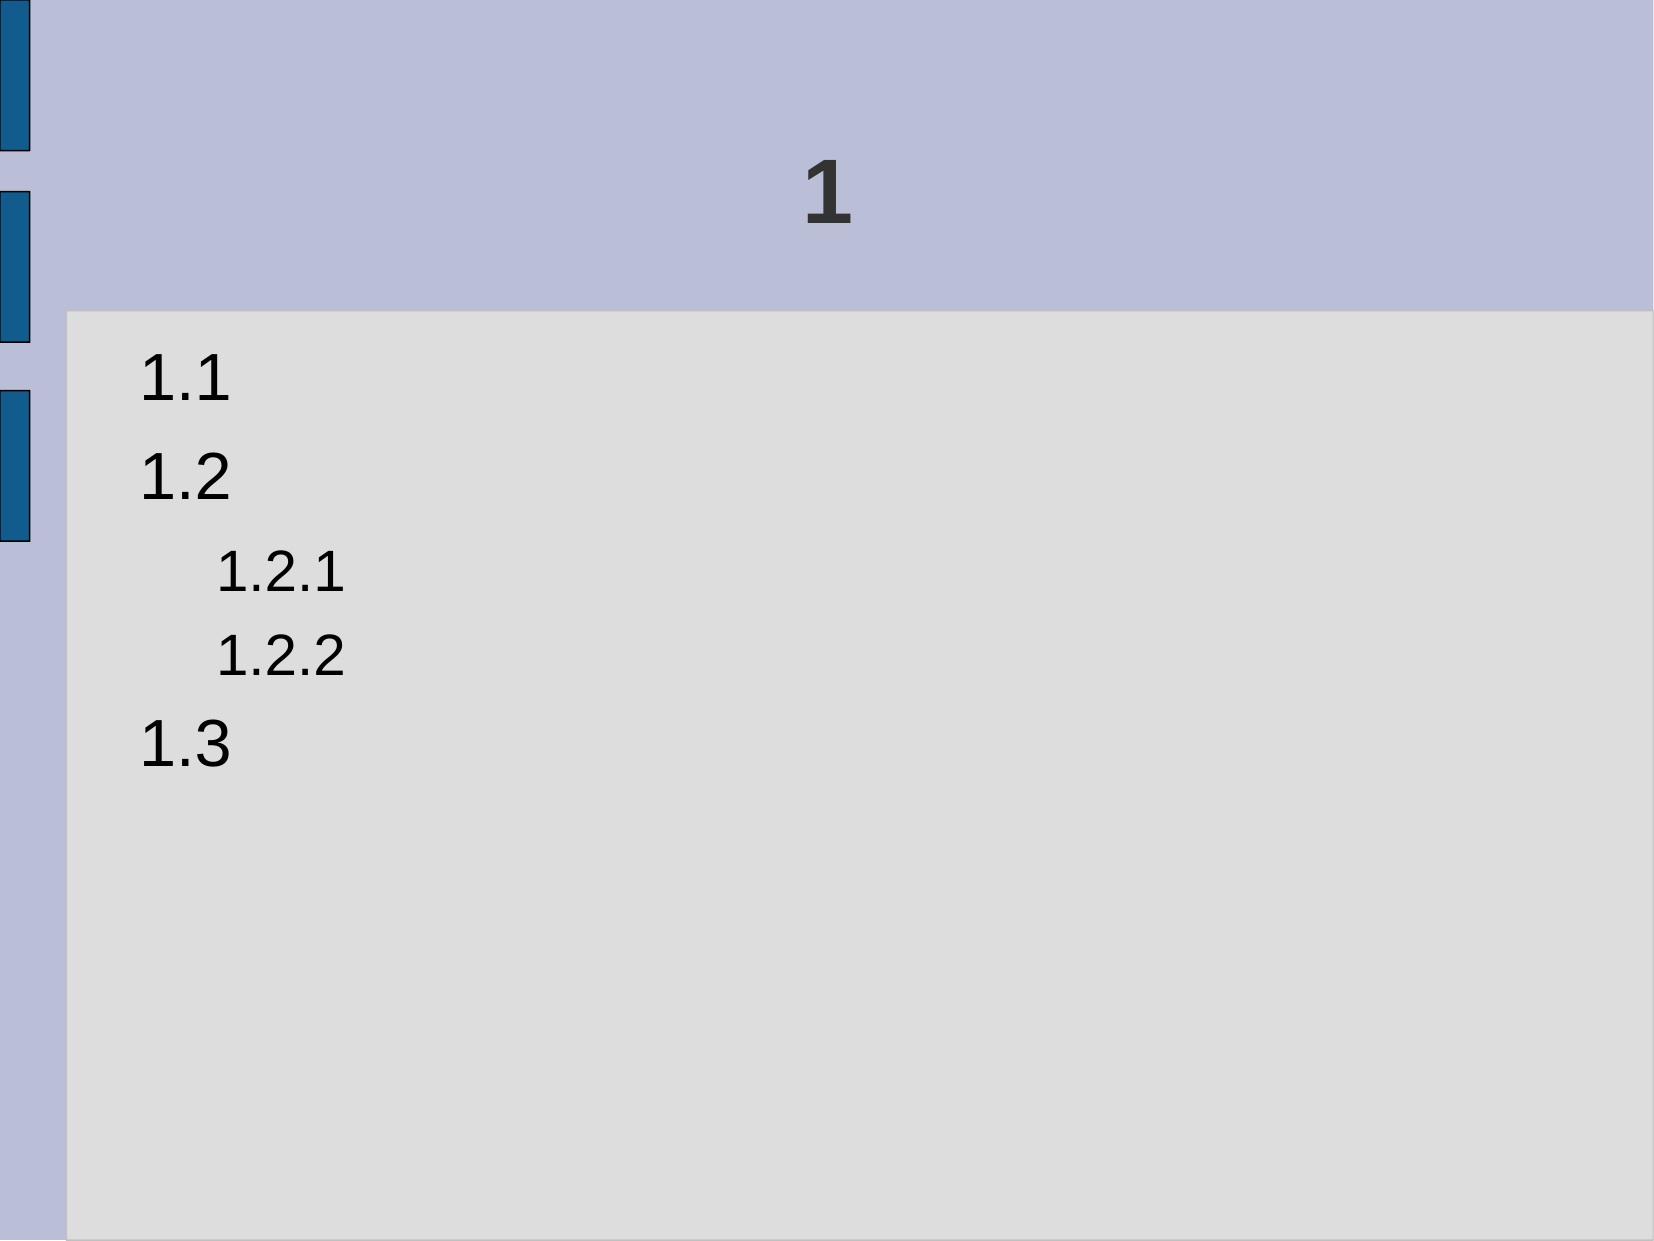

# 1
1.1
1.2
1.2.1
1.2.2
1.3